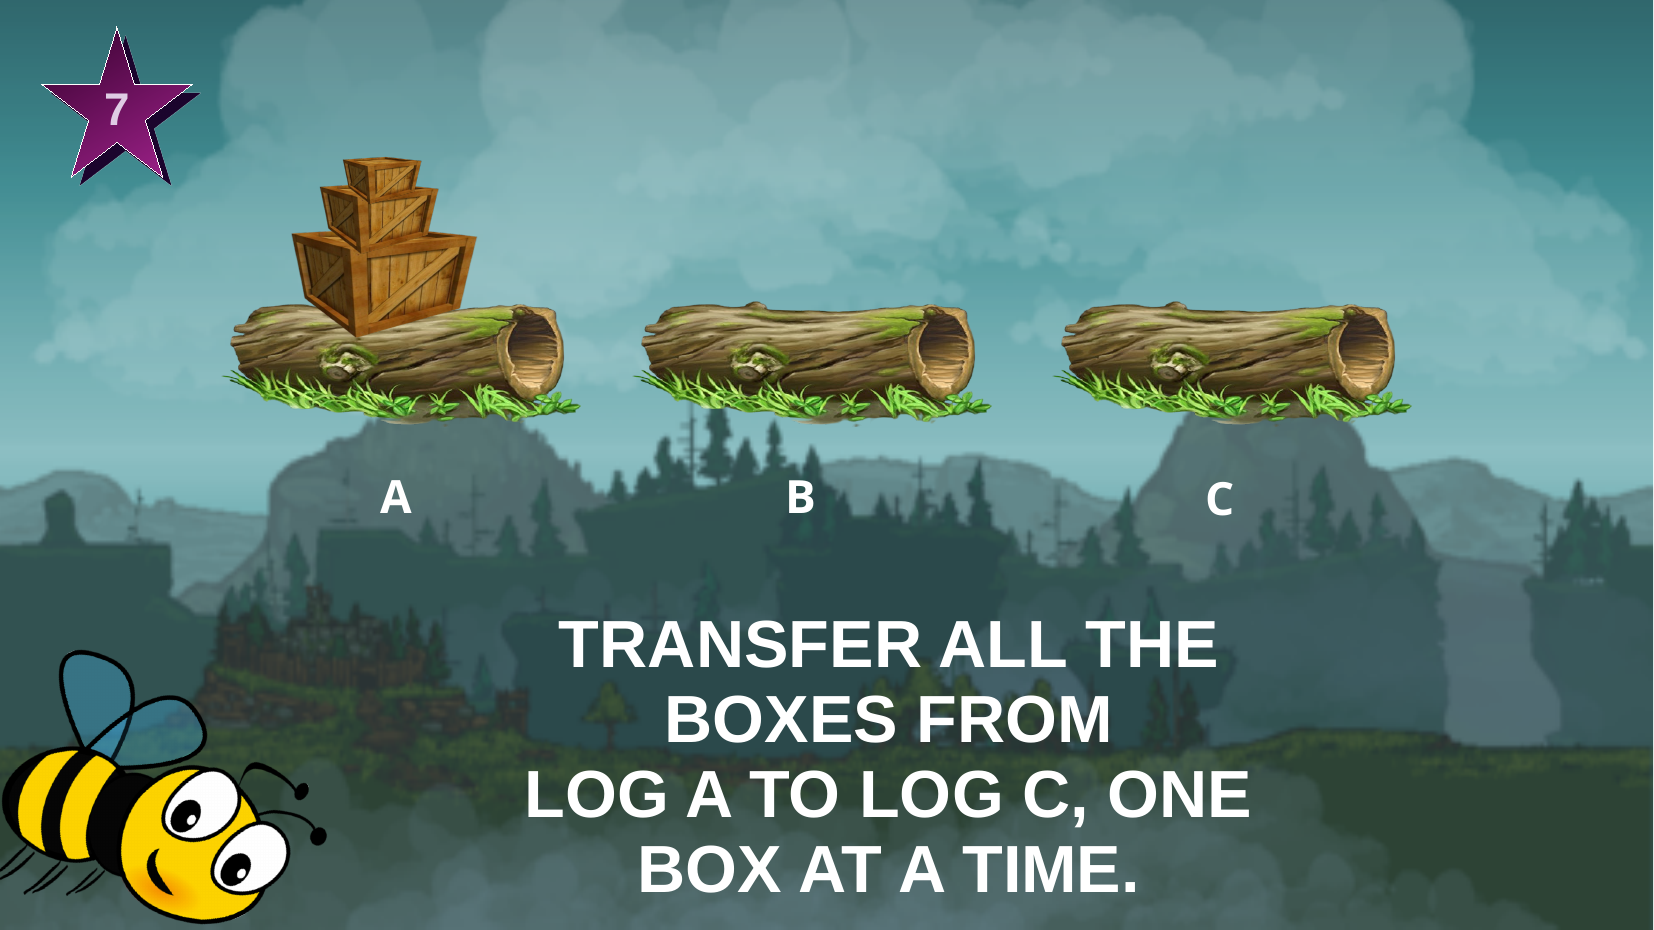

7
A
B
C
TRANSFER ALL THE
 BOXES FROM
LOG A TO LOG C, ONE
BOX AT A TIME.